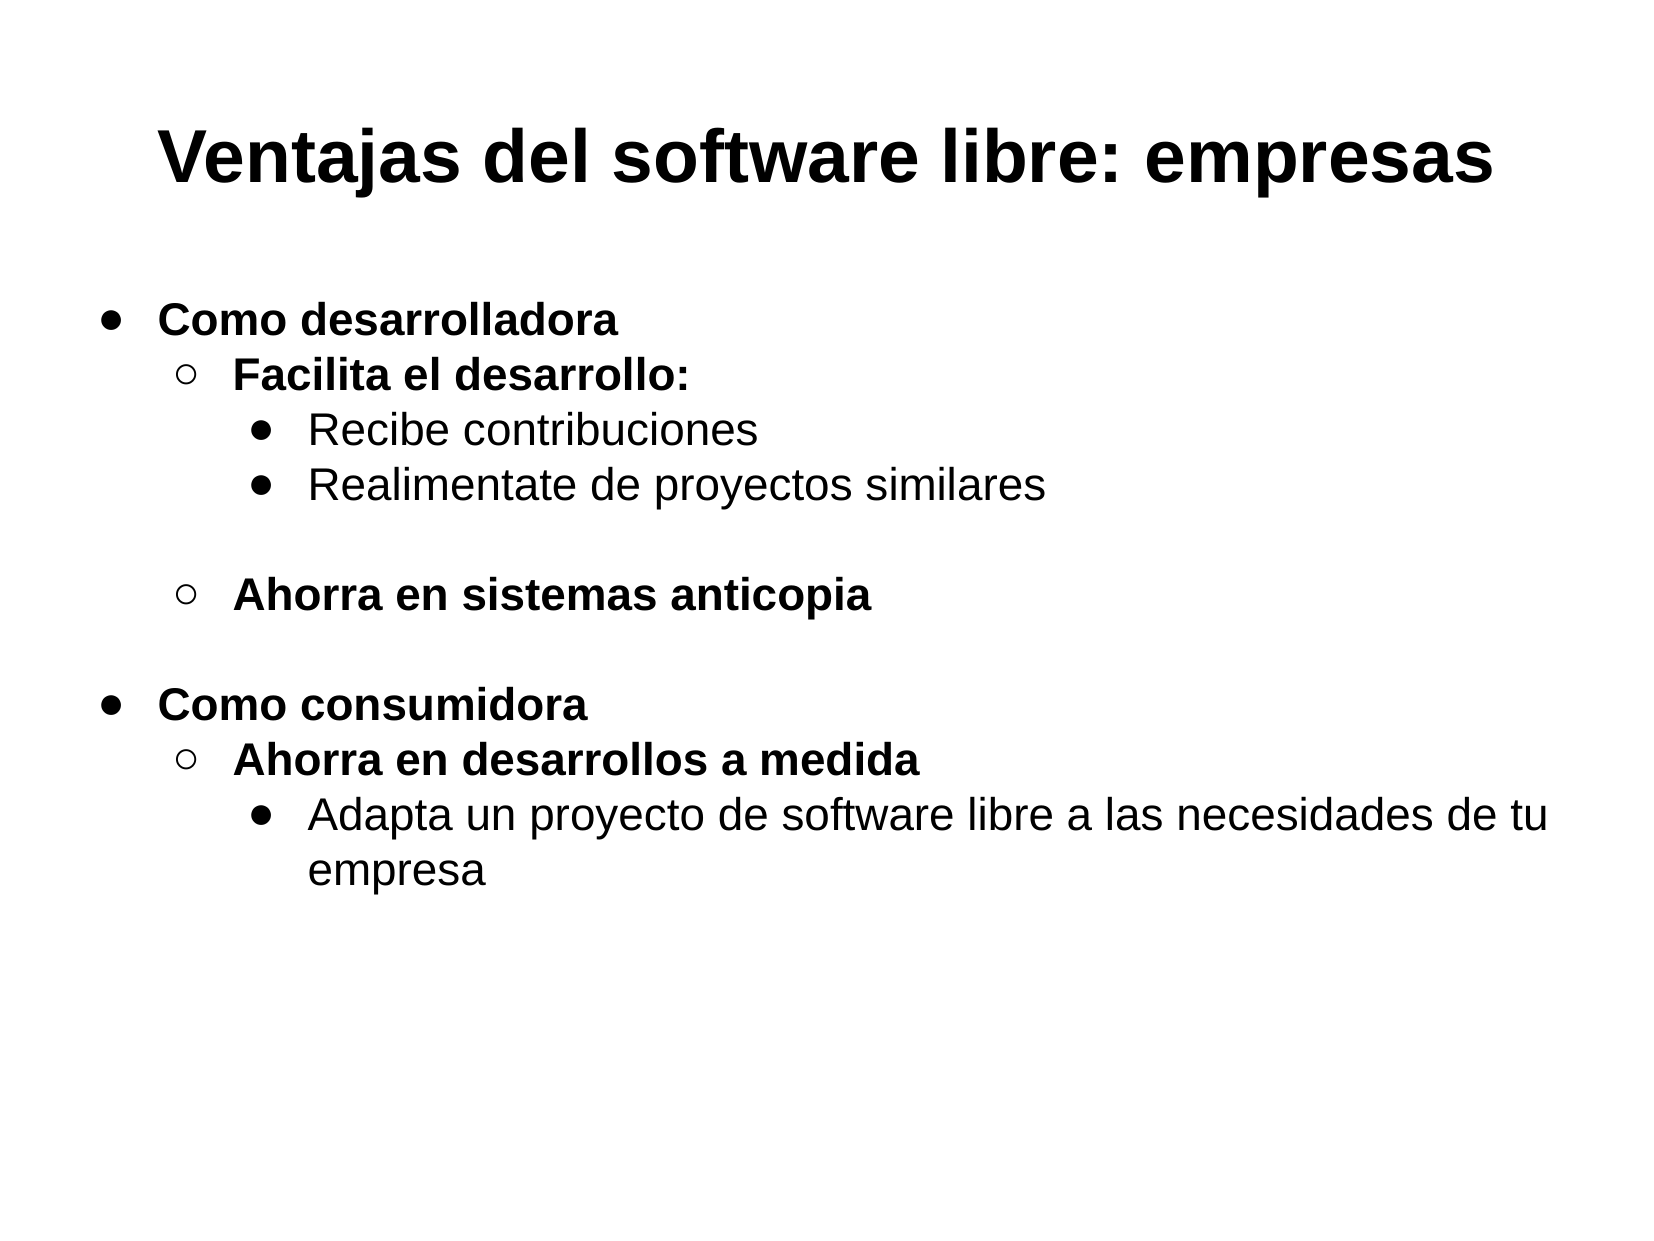

Ventajas del software libre: empresas
Como desarrolladora
Facilita el desarrollo:
Recibe contribuciones
Realimentate de proyectos similares
Ahorra en sistemas anticopia
Como consumidora
Ahorra en desarrollos a medida
Adapta un proyecto de software libre a las necesidades de tu empresa